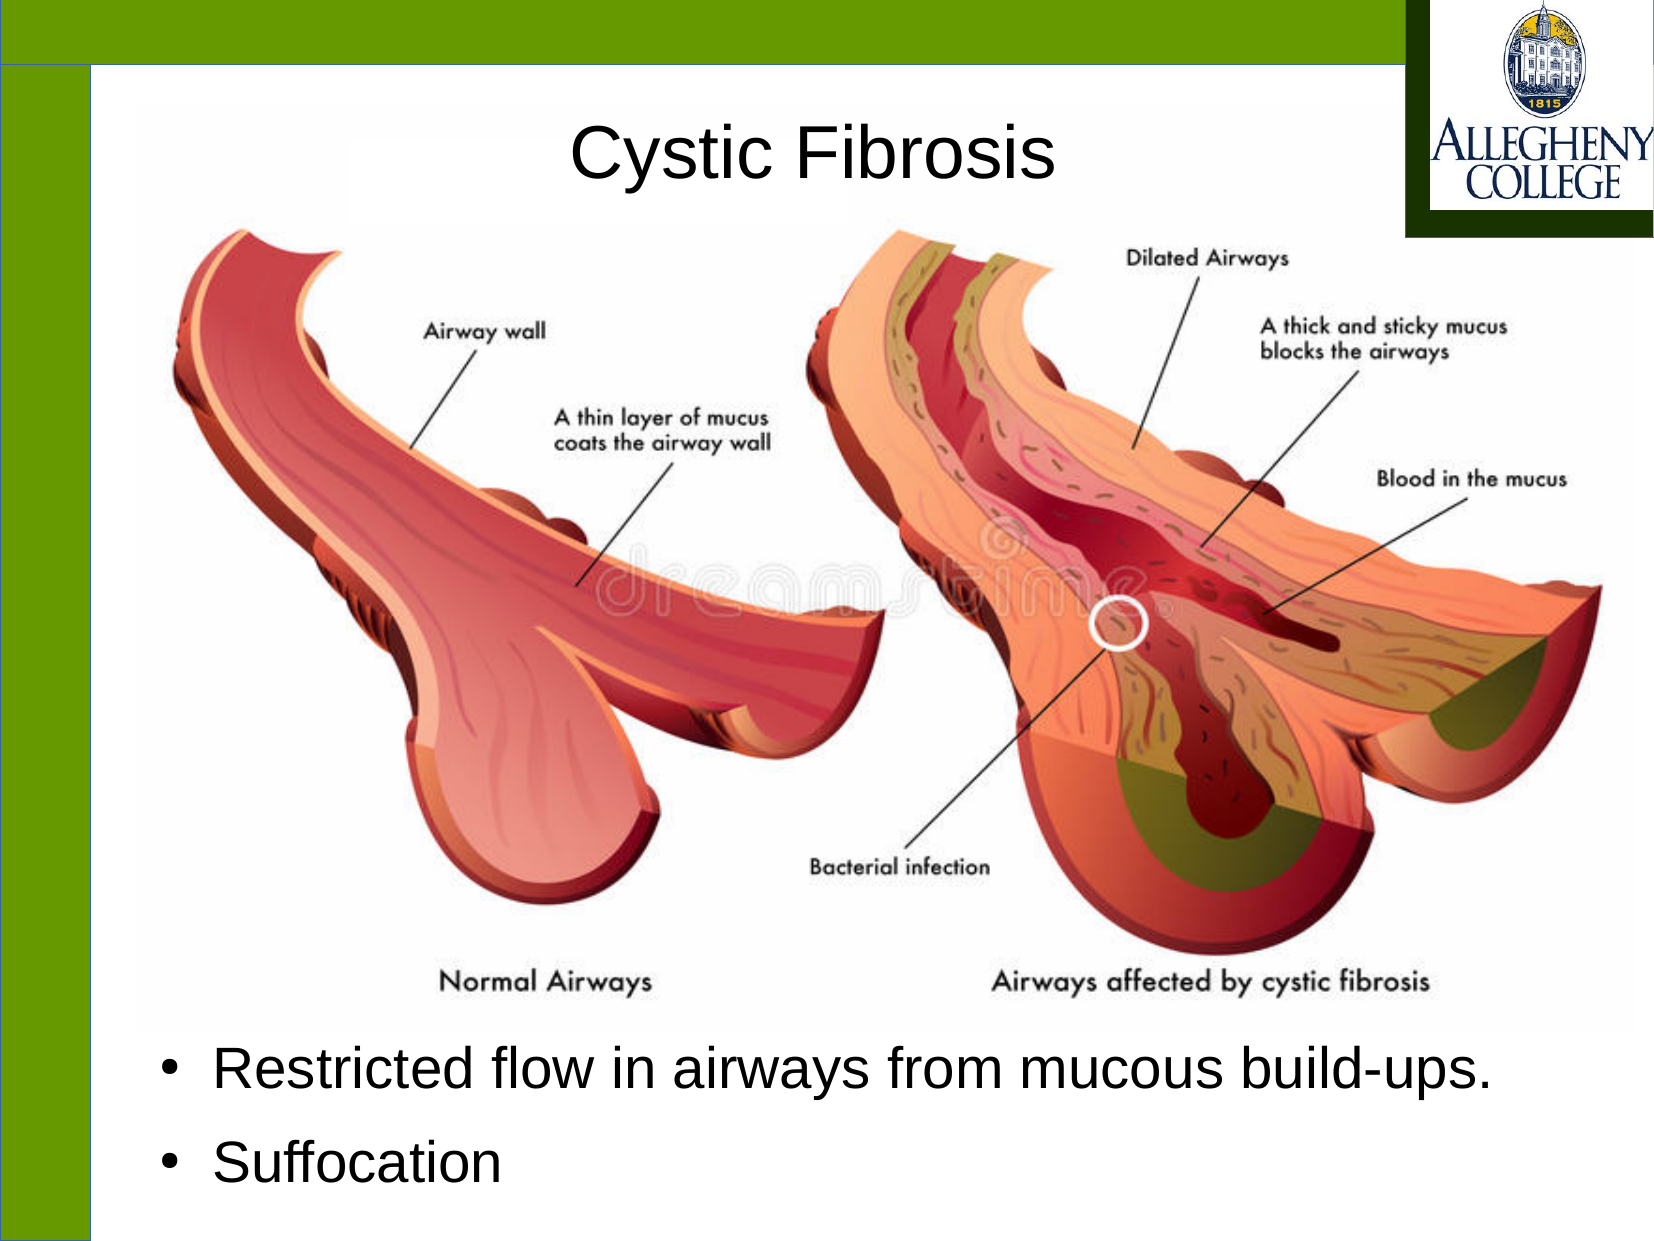

# Cystic Fibrosis
Restricted flow in airways from mucous build-ups.
Suffocation